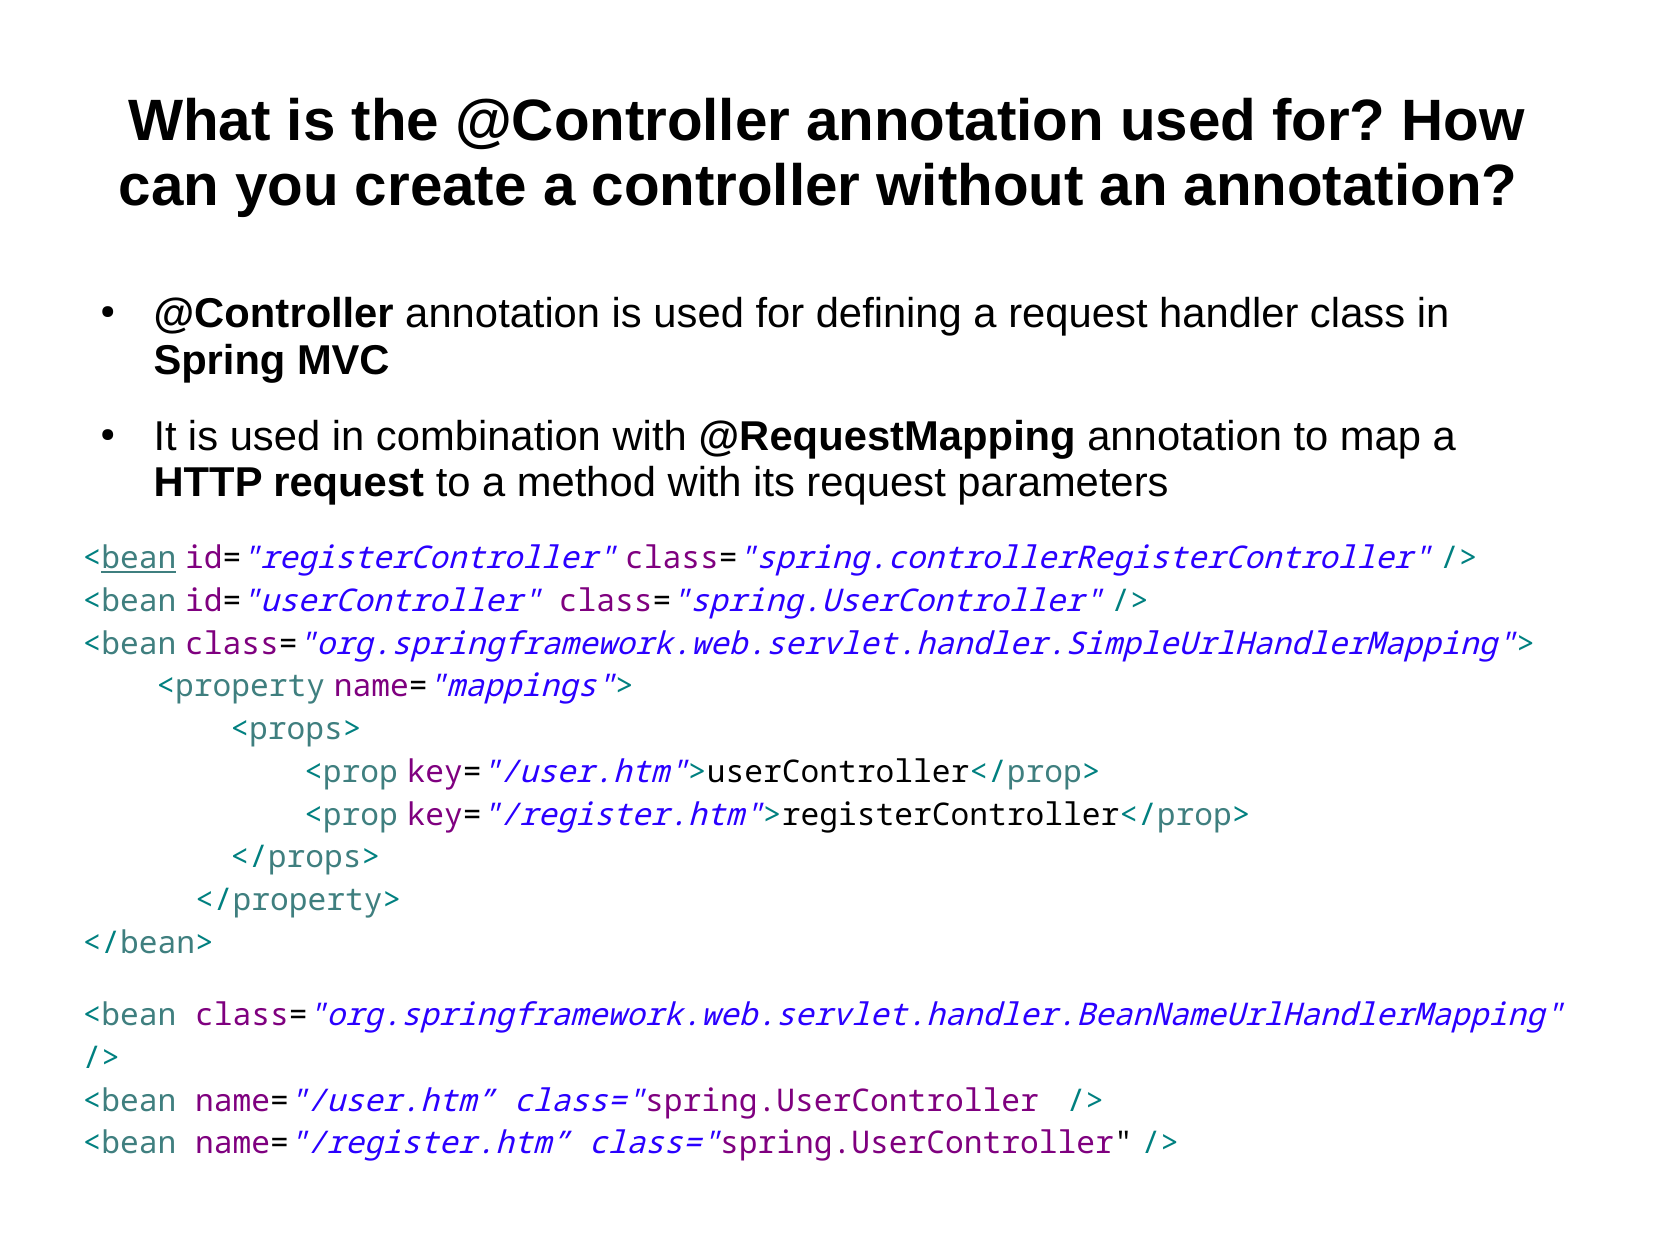

# What is the @Controller annotation used for? How can you create a controller without an annotation?
@Controller annotation is used for defining a request handler class in Spring MVC
It is used in combination with @RequestMapping annotation to map a HTTP request to a method with its request parameters
<bean id="registerController" class="spring.controllerRegisterController" />
<bean id="userController" class="spring.UserController" />
<bean class="org.springframework.web.servlet.handler.SimpleUrlHandlerMapping">
	<property name="mappings">
 		<props>
			<prop key="/user.htm">userController</prop>
			<prop key="/register.htm">registerController</prop>
		</props>
 </property>
</bean>
<bean class="org.springframework.web.servlet.handler.BeanNameUrlHandlerMapping"/>
<bean name="/user.htm” class="spring.UserController  />
<bean name="/register.htm” class="spring.UserController" />